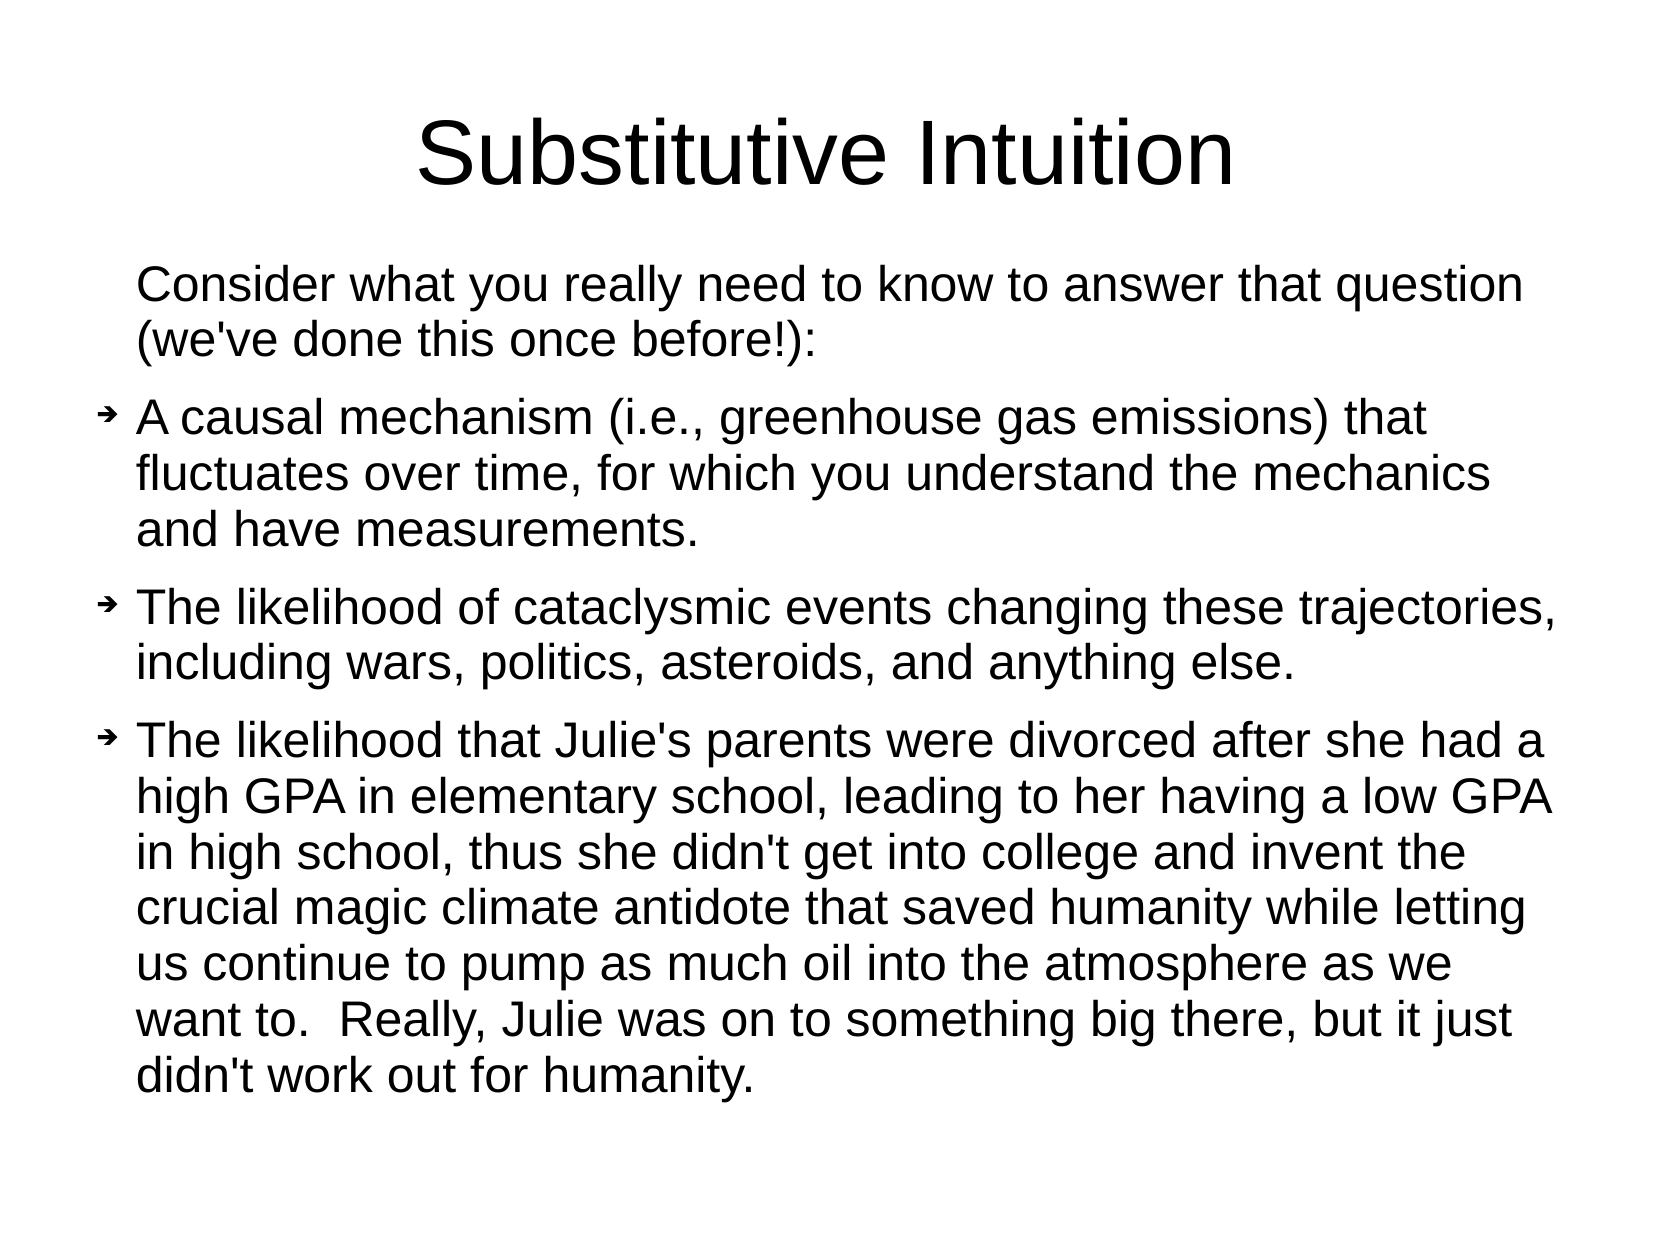

# Substitutive Intuition
Consider what you really need to know to answer that question (we've done this once before!):
A causal mechanism (i.e., greenhouse gas emissions) that fluctuates over time, for which you understand the mechanics and have measurements.
The likelihood of cataclysmic events changing these trajectories, including wars, politics, asteroids, and anything else.
The likelihood that Julie's parents were divorced after she had a high GPA in elementary school, leading to her having a low GPA in high school, thus she didn't get into college and invent the crucial magic climate antidote that saved humanity while letting us continue to pump as much oil into the atmosphere as we want to. Really, Julie was on to something big there, but it just didn't work out for humanity.